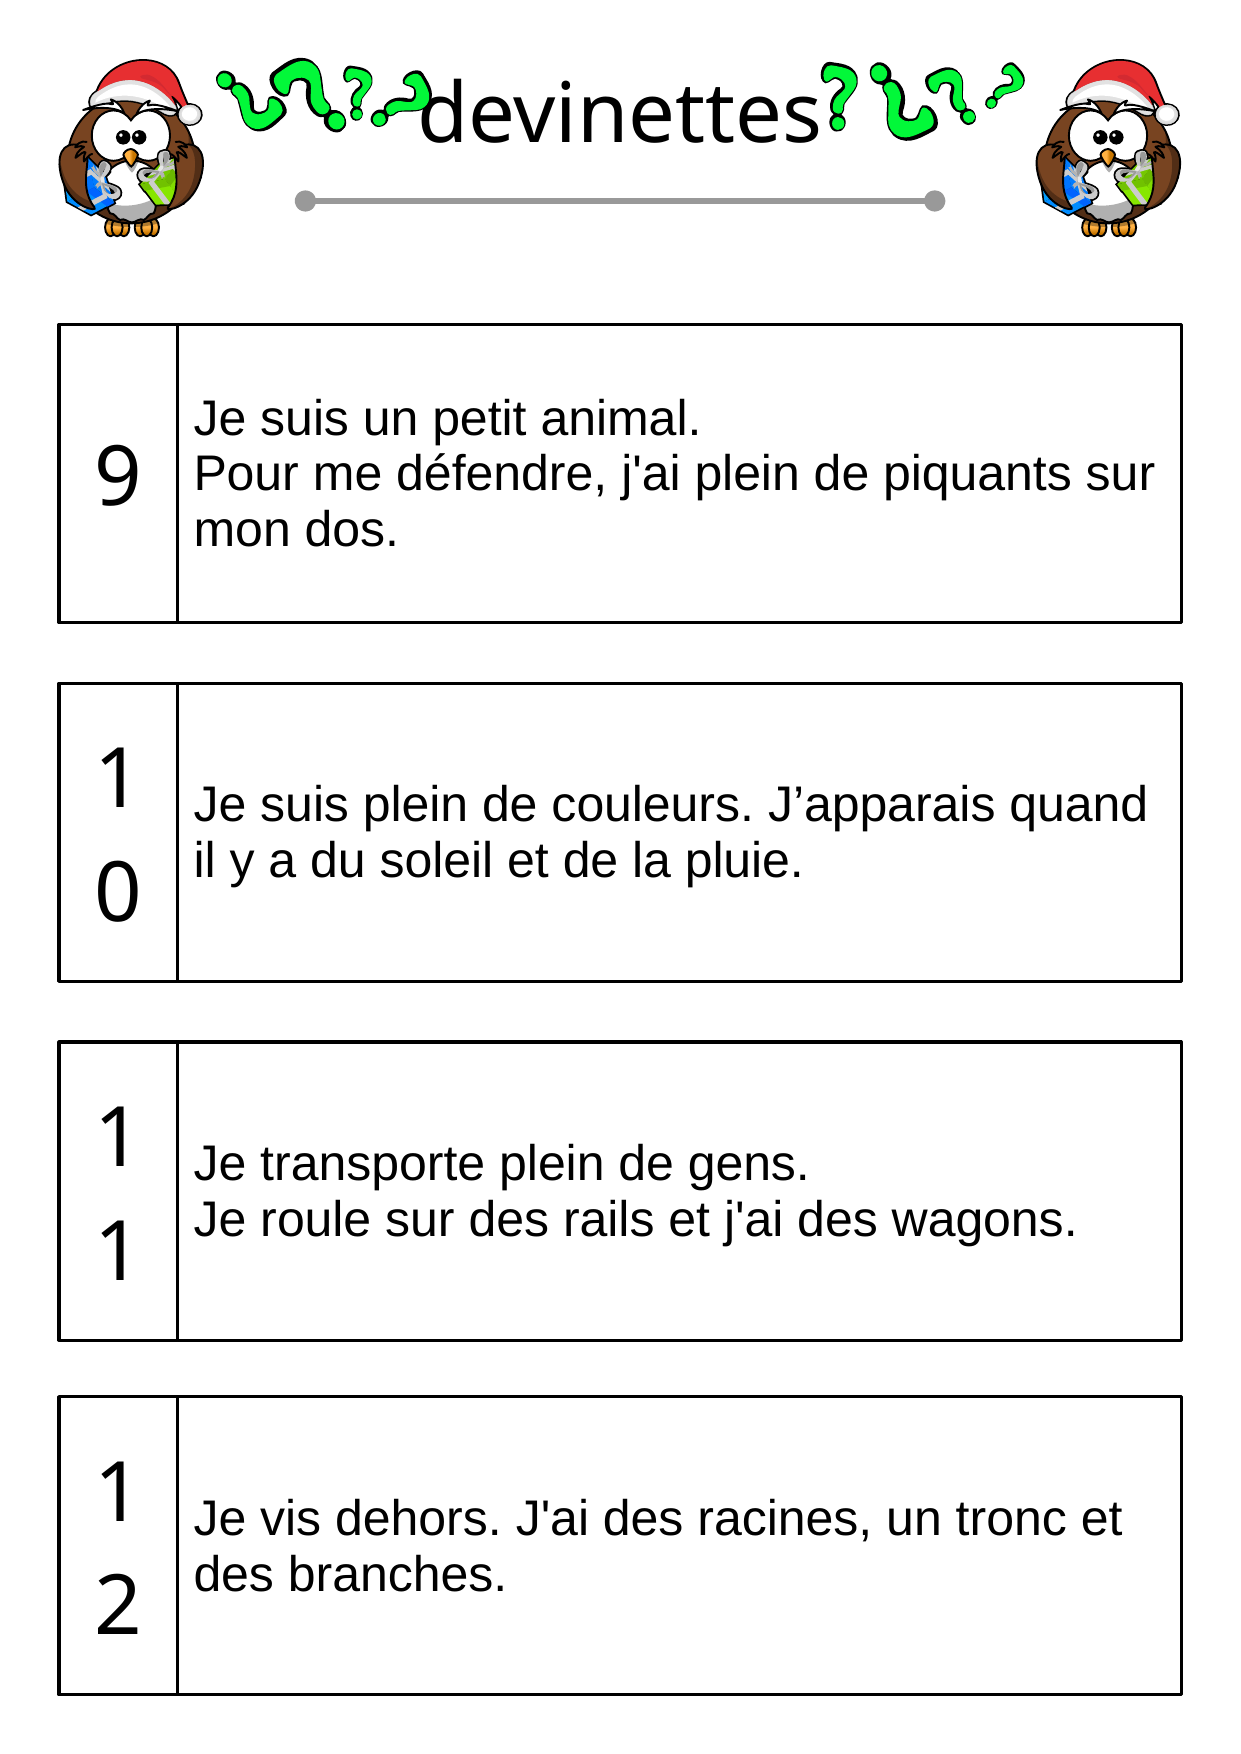

devinettes
9
Je suis un petit animal.
Pour me défendre, j'ai plein de piquants sur mon dos.
10
Je suis plein de couleurs. J’apparais quand il y a du soleil et de la pluie.
11
Je transporte plein de gens.
Je roule sur des rails et j'ai des wagons.
12
Je vis dehors. J'ai des racines, un tronc et des branches.